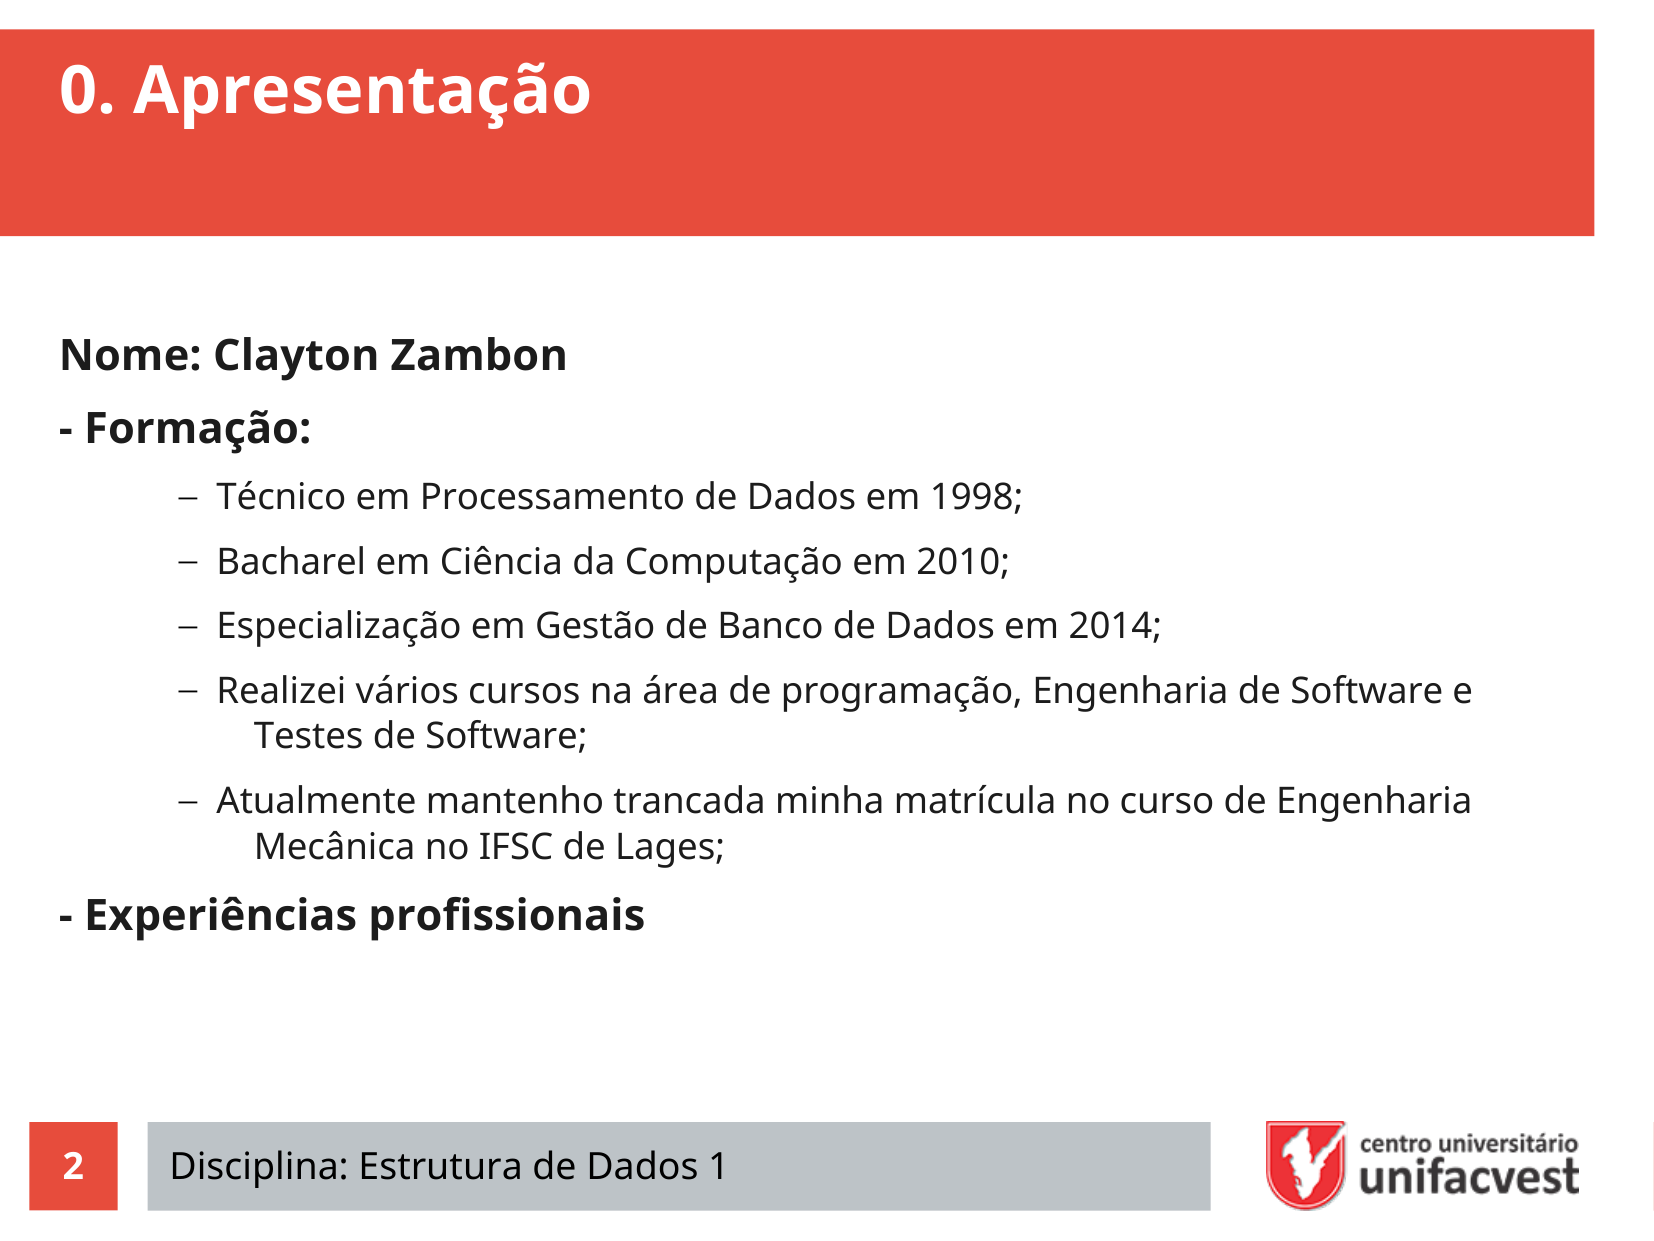

# 0. Apresentação
Nome: Clayton Zambon
- Formação:
Técnico em Processamento de Dados em 1998;
Bacharel em Ciência da Computação em 2010;
Especialização em Gestão de Banco de Dados em 2014;
Realizei vários cursos na área de programação, Engenharia de Software e Testes de Software;
Atualmente mantenho trancada minha matrícula no curso de Engenharia Mecânica no IFSC de Lages;
- Experiências profissionais
2
Disciplina: Estrutura de Dados 1